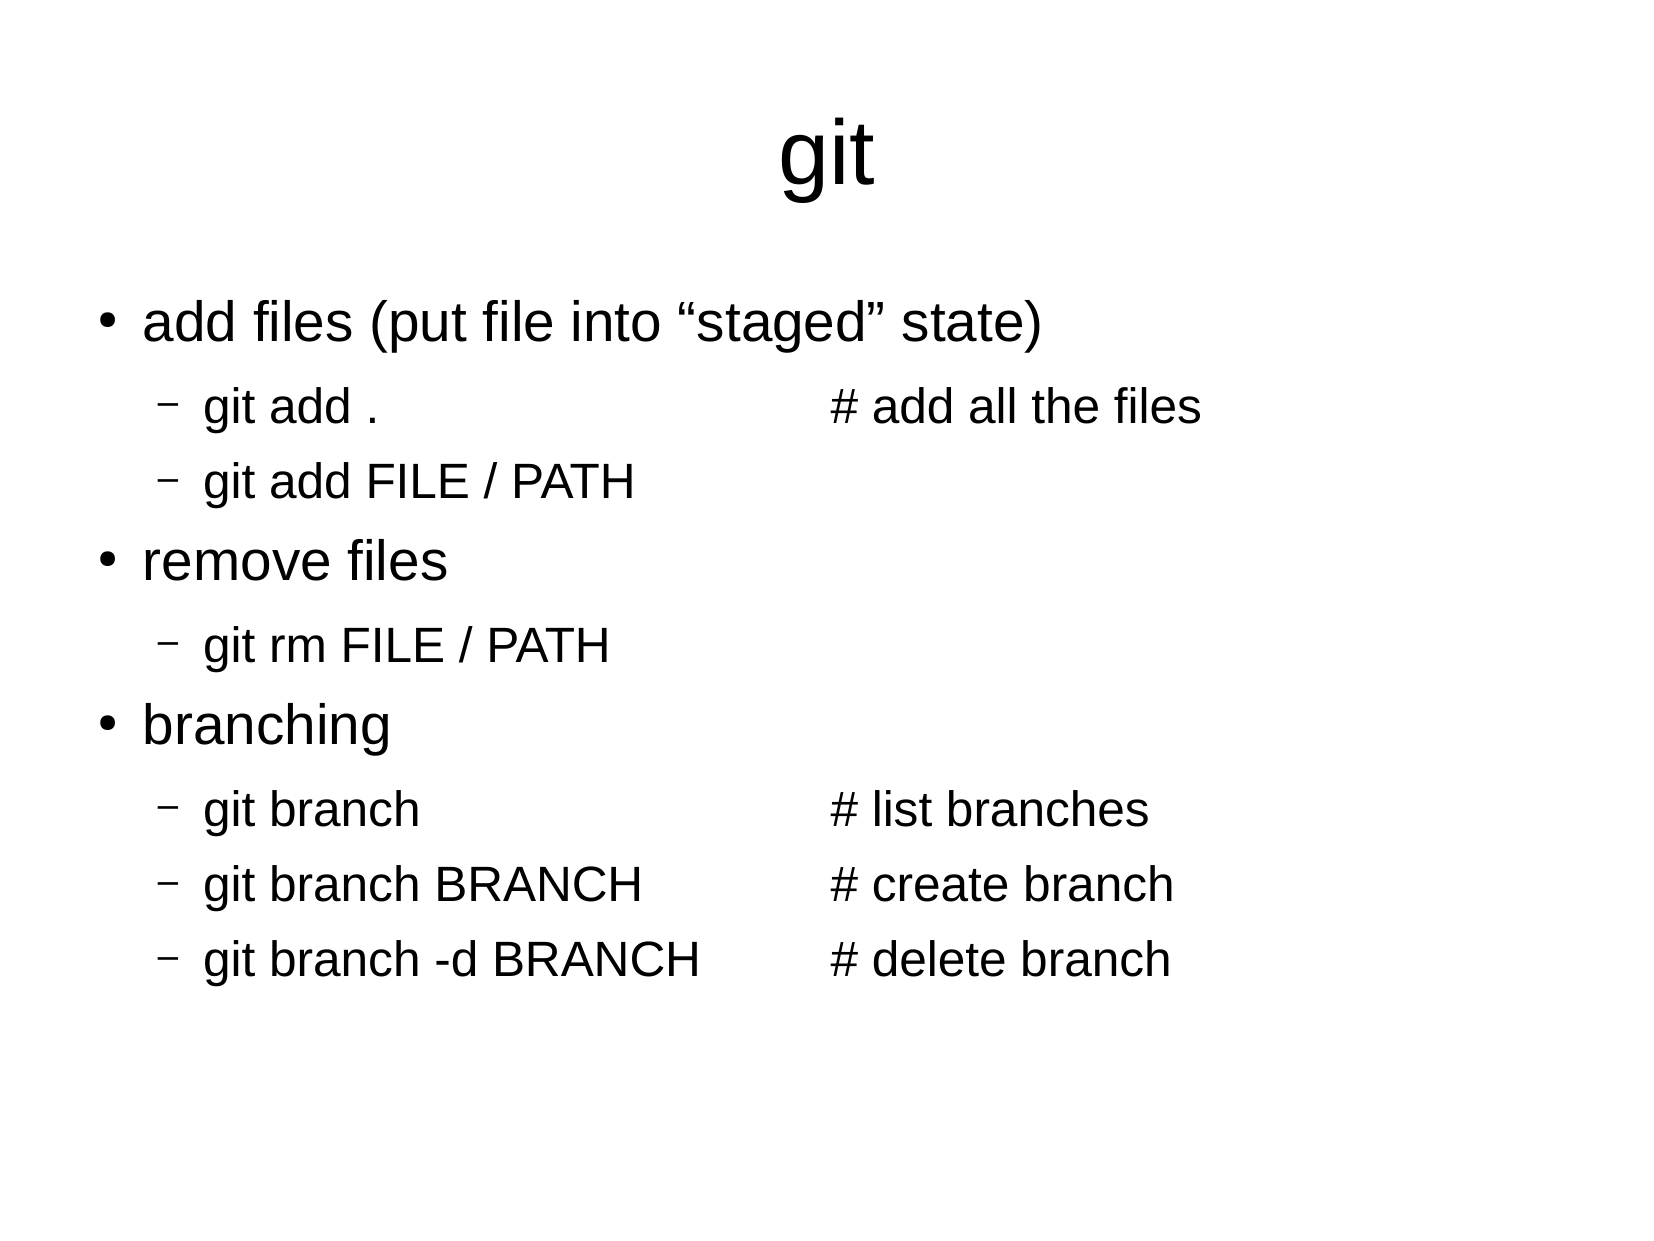

# git
add files (put file into “staged” state)
git add .		 	 		 					 				 	# add all the files
git add FILE / PATH
remove files
git rm FILE / PATH
branching
git branch									 			 		 	# list branches
git branch BRANCH		 	# create branch
git branch -d BRANCH	 	 	# delete branch